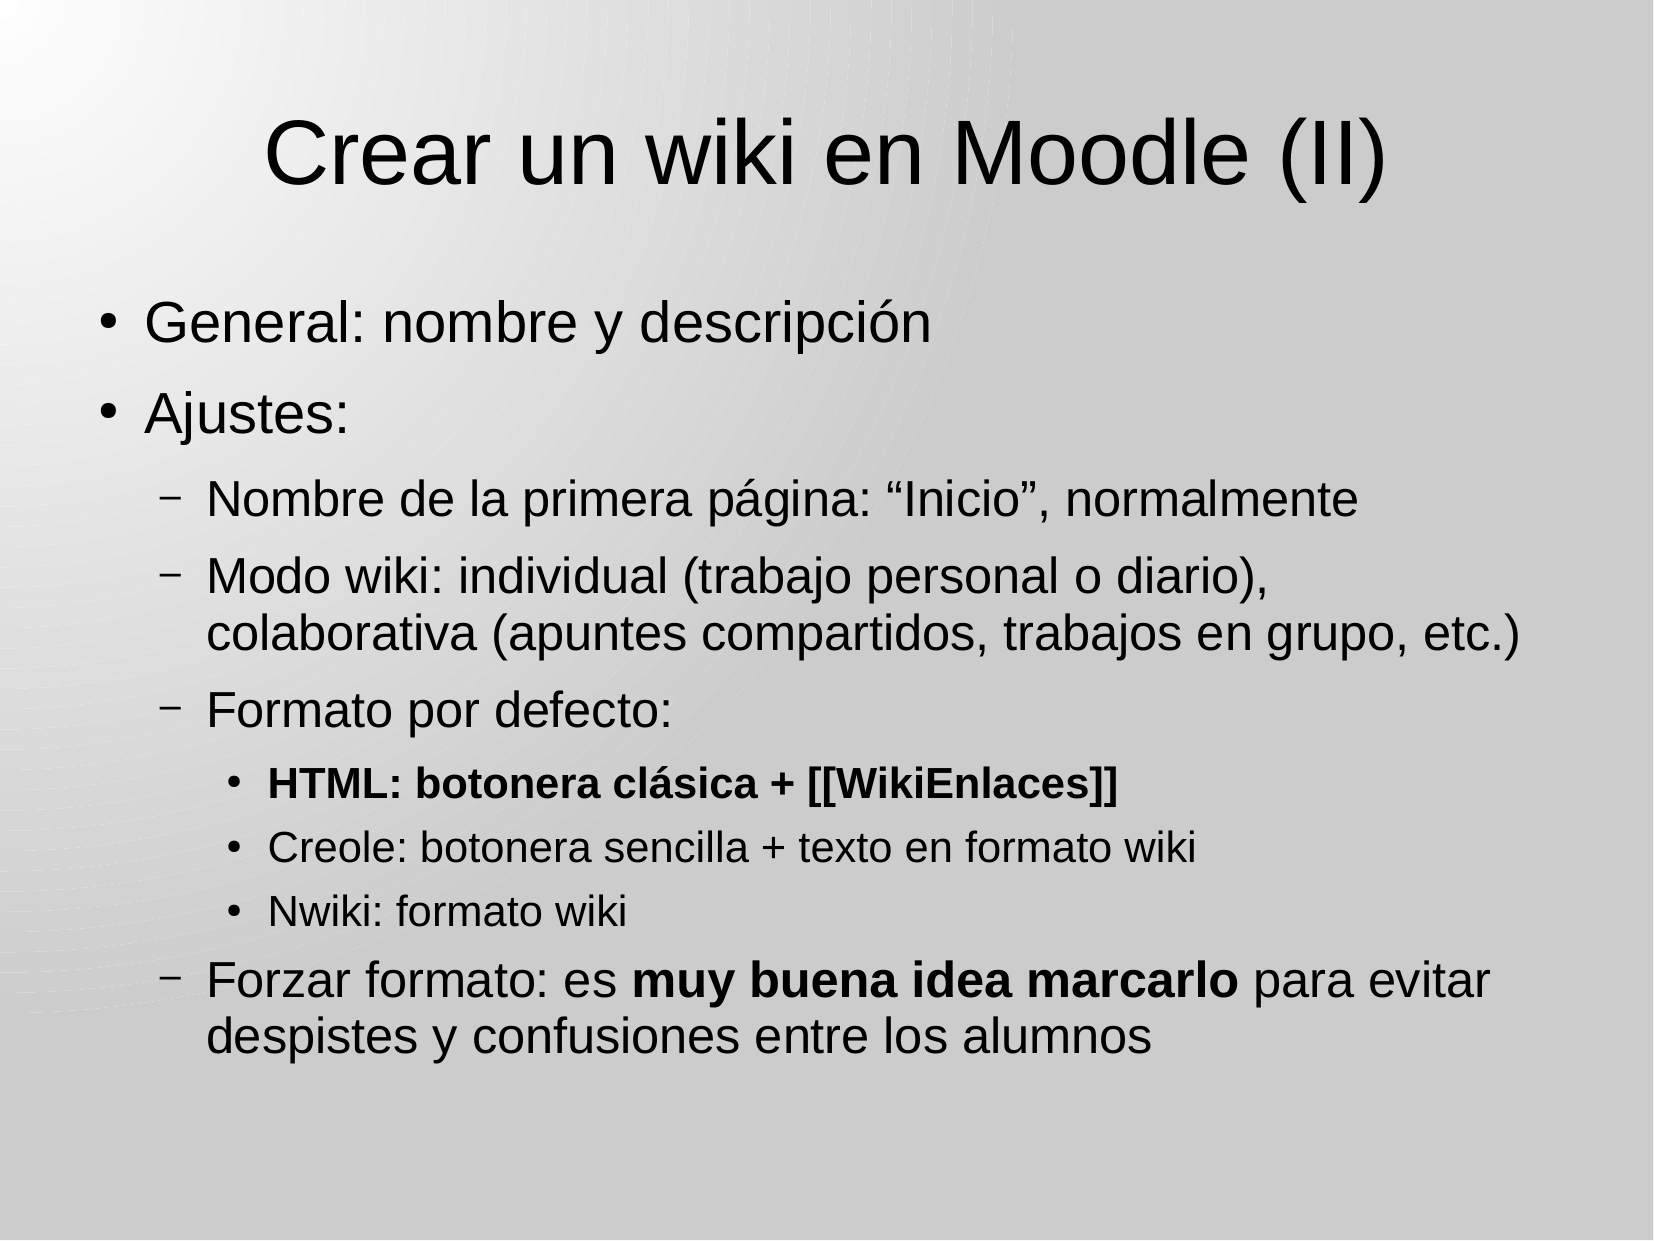

# Crear un wiki en Moodle (II)
General: nombre y descripción
Ajustes:
Nombre de la primera página: “Inicio”, normalmente
Modo wiki: individual (trabajo personal o diario), colaborativa (apuntes compartidos, trabajos en grupo, etc.)
Formato por defecto:
HTML: botonera clásica + [[WikiEnlaces]]
Creole: botonera sencilla + texto en formato wiki
Nwiki: formato wiki
Forzar formato: es muy buena idea marcarlo para evitar despistes y confusiones entre los alumnos